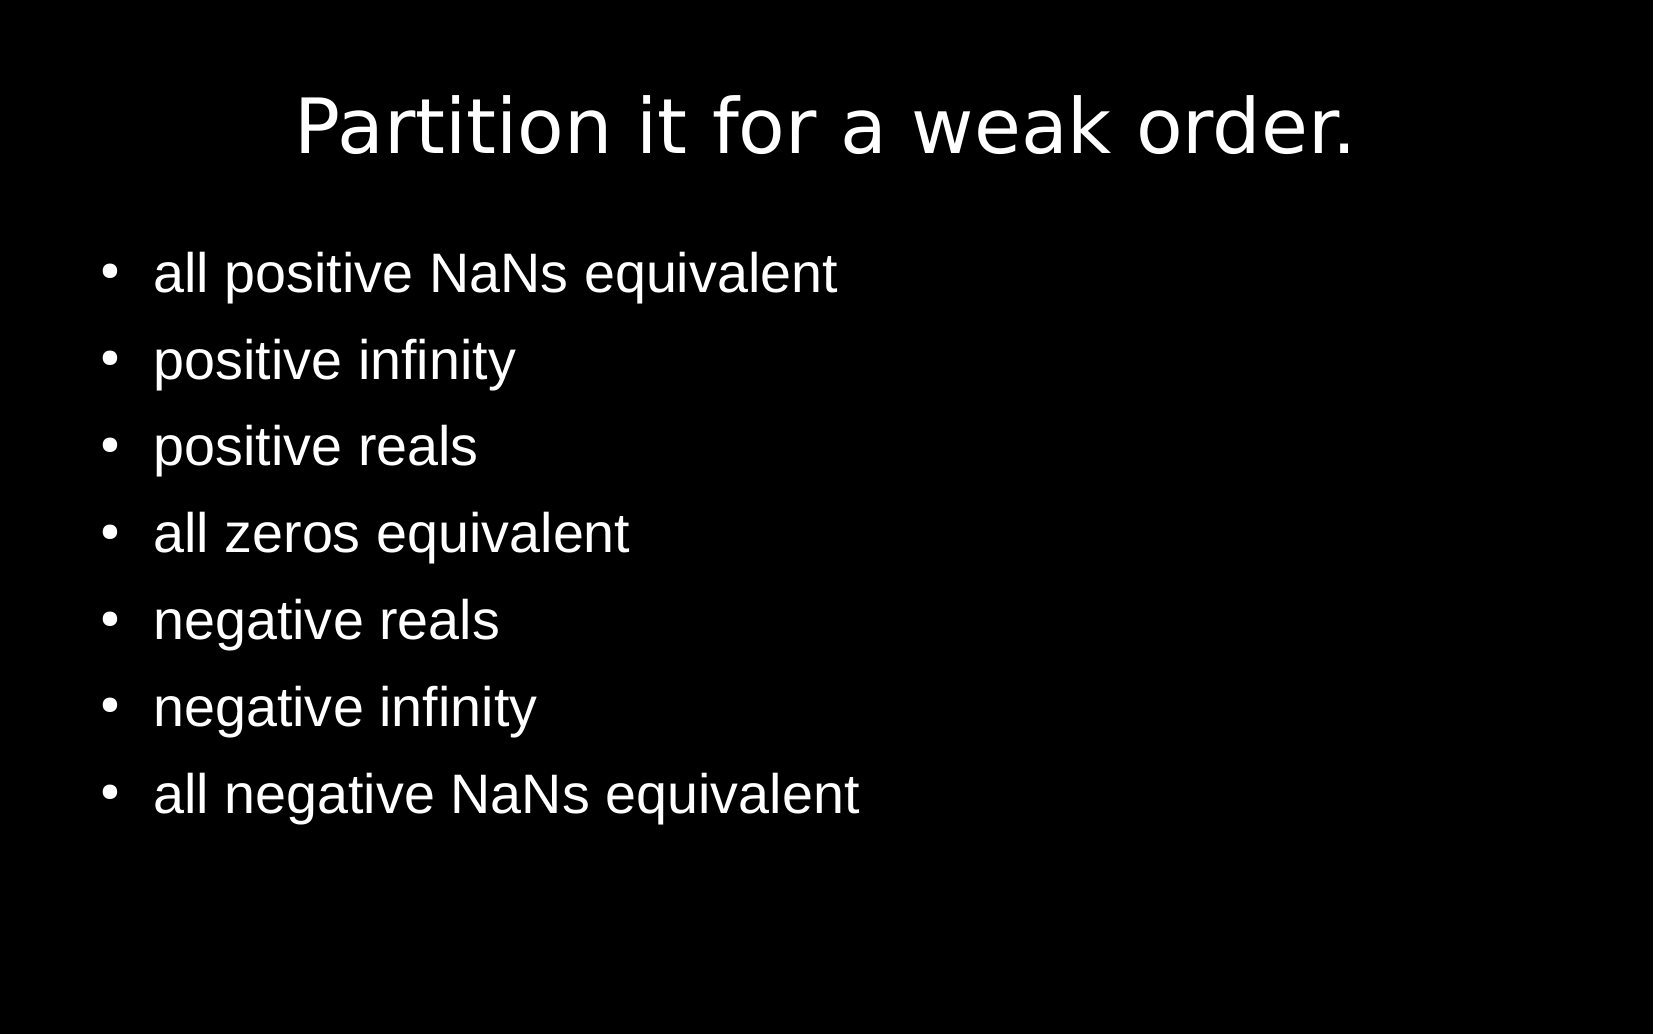

# Partition it for a weak order.
all positive NaNs equivalent
positive infinity
positive reals
all zeros equivalent
negative reals
negative infinity
all negative NaNs equivalent